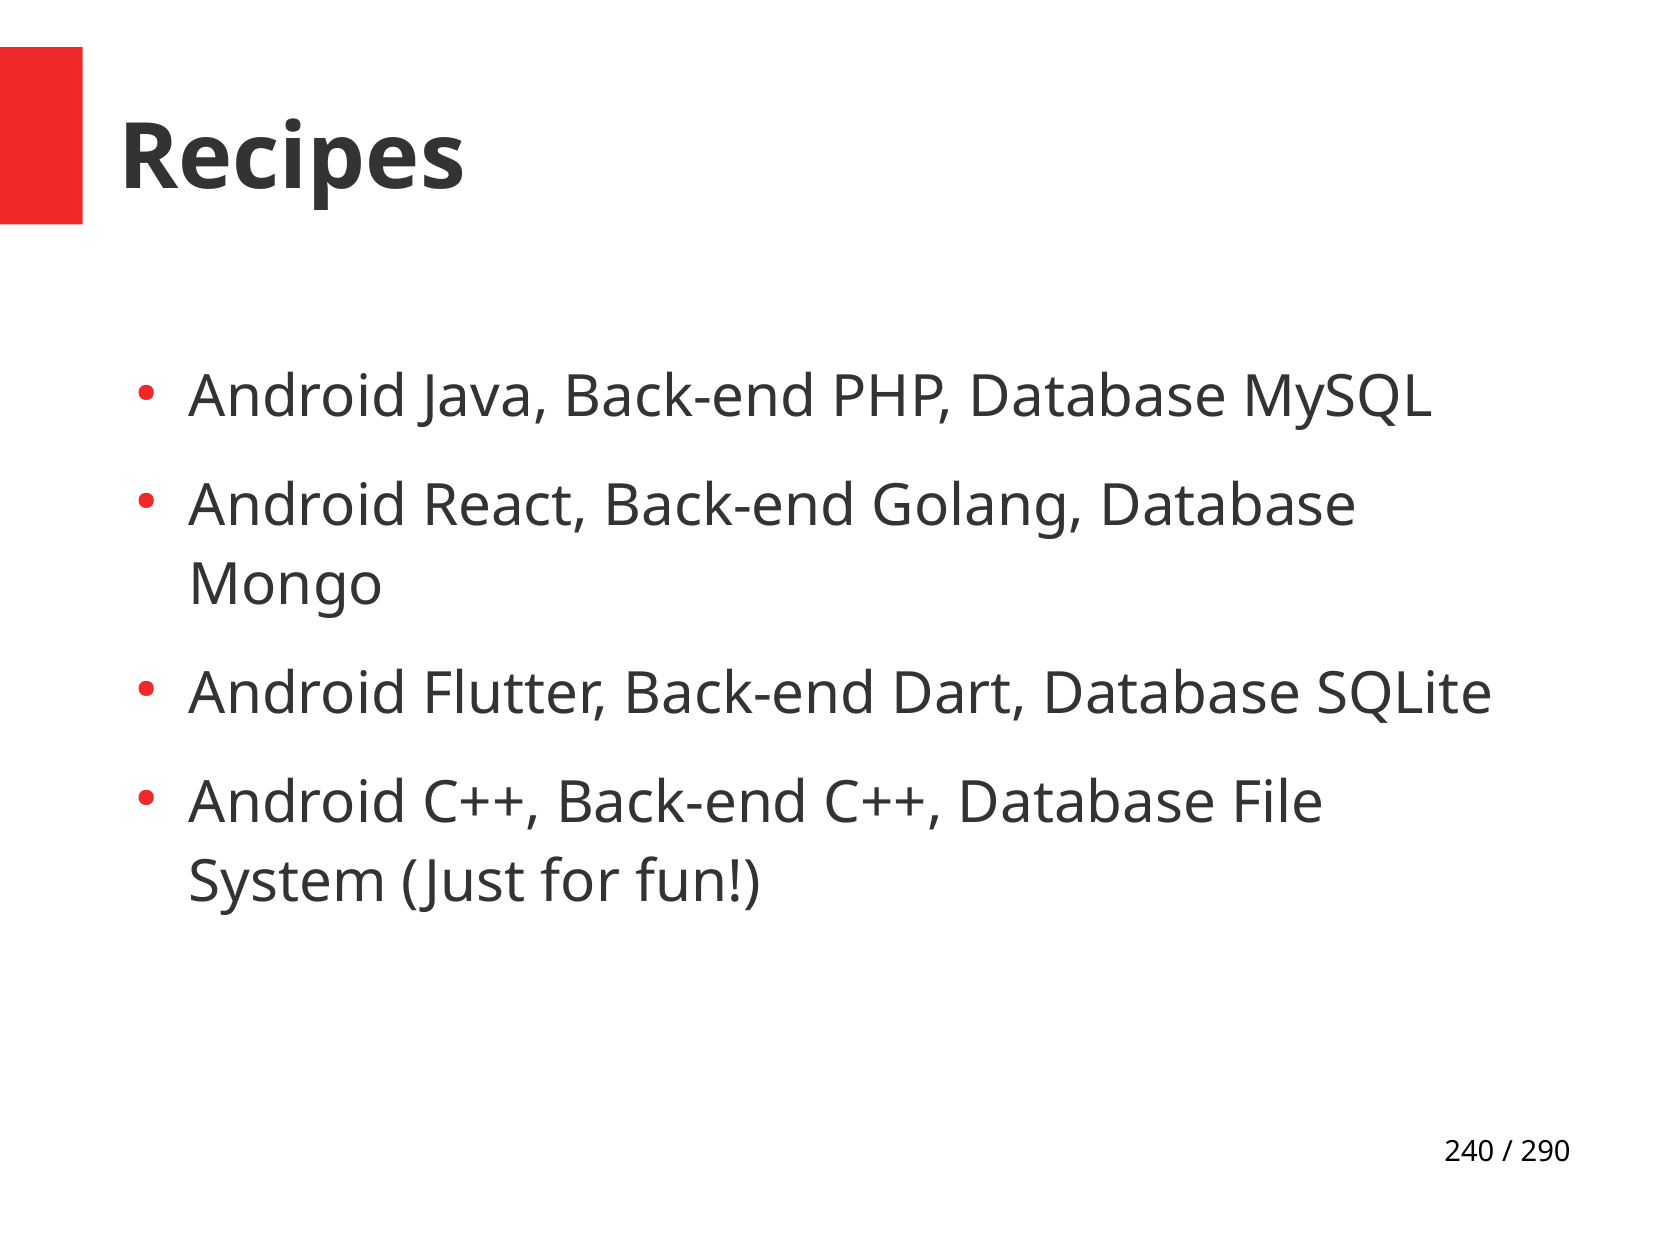

# Recipes
Android Java, Back-end PHP, Database MySQL
Android React, Back-end Golang, Database Mongo
Android Flutter, Back-end Dart, Database SQLite
Android C++, Back-end C++, Database File System (Just for fun!)
240